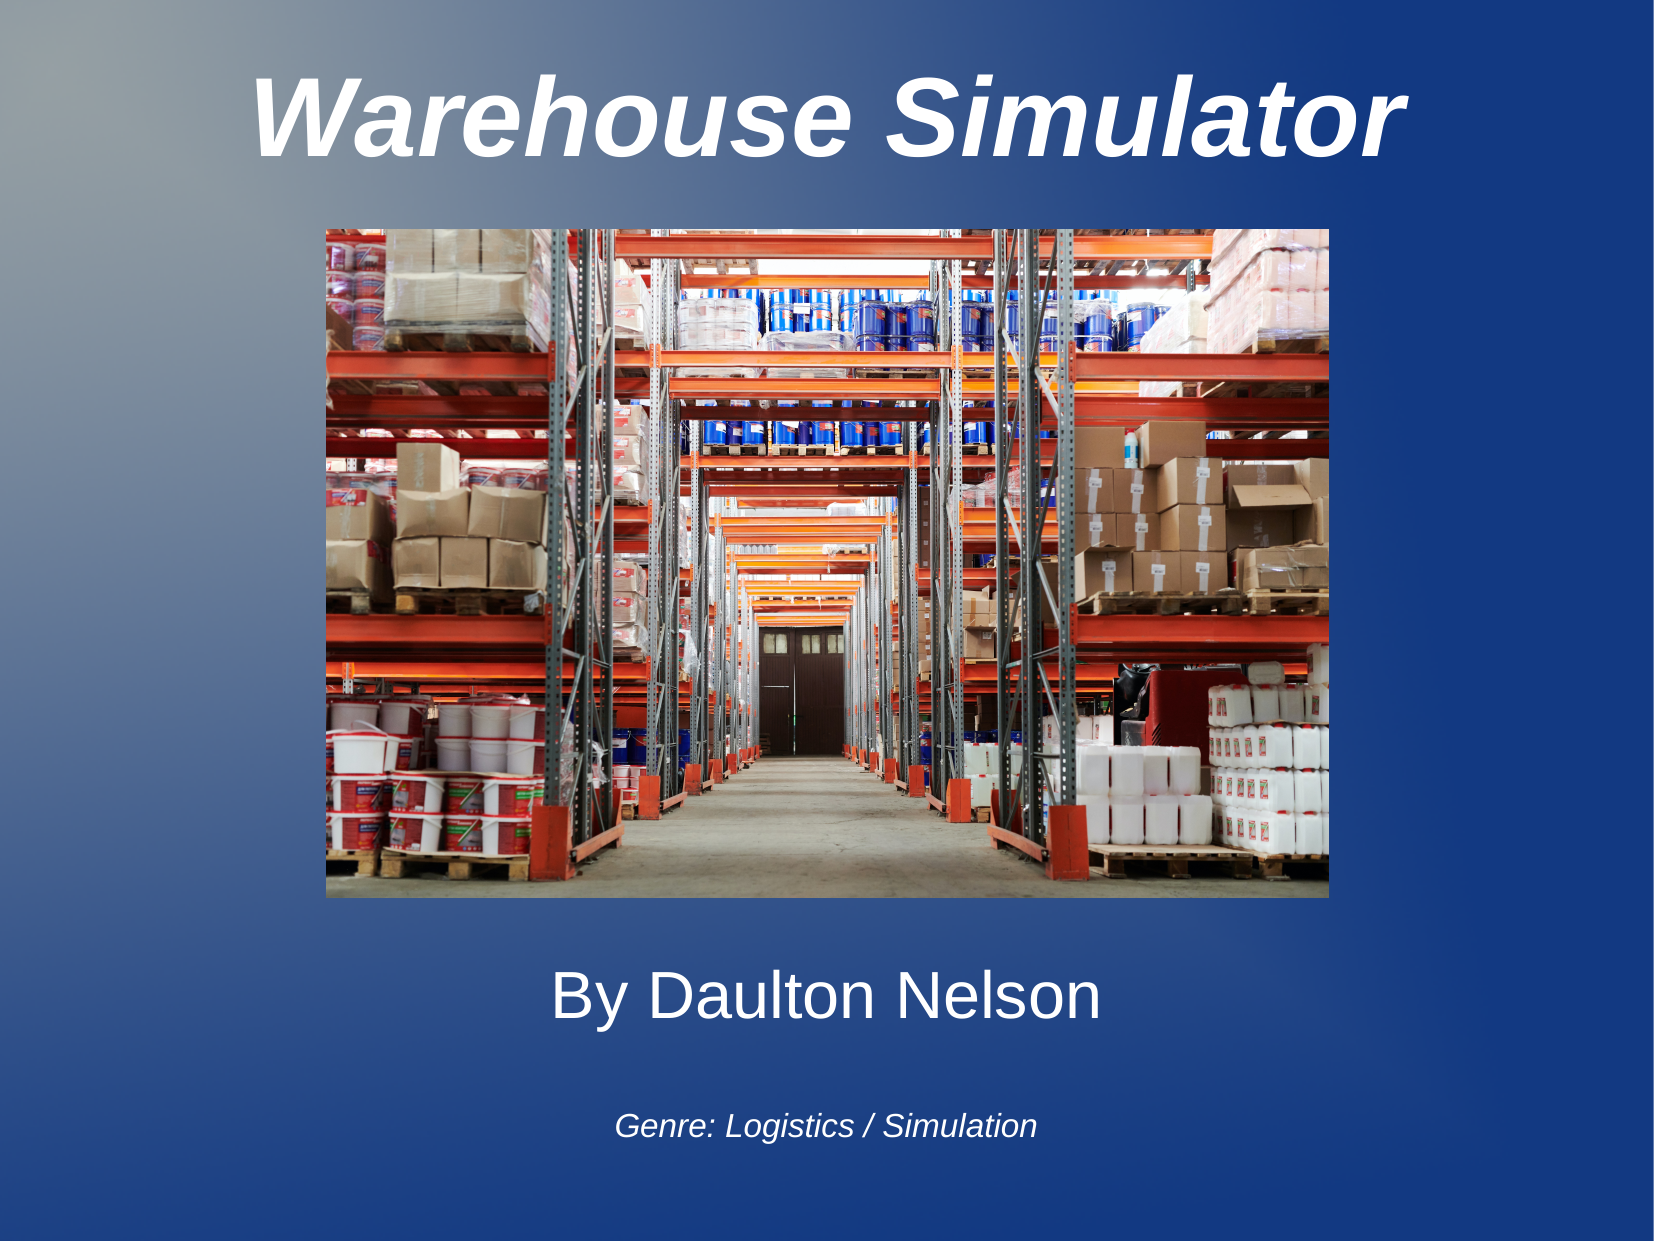

# Warehouse Simulator
By Daulton Nelson
Genre: Logistics / Simulation